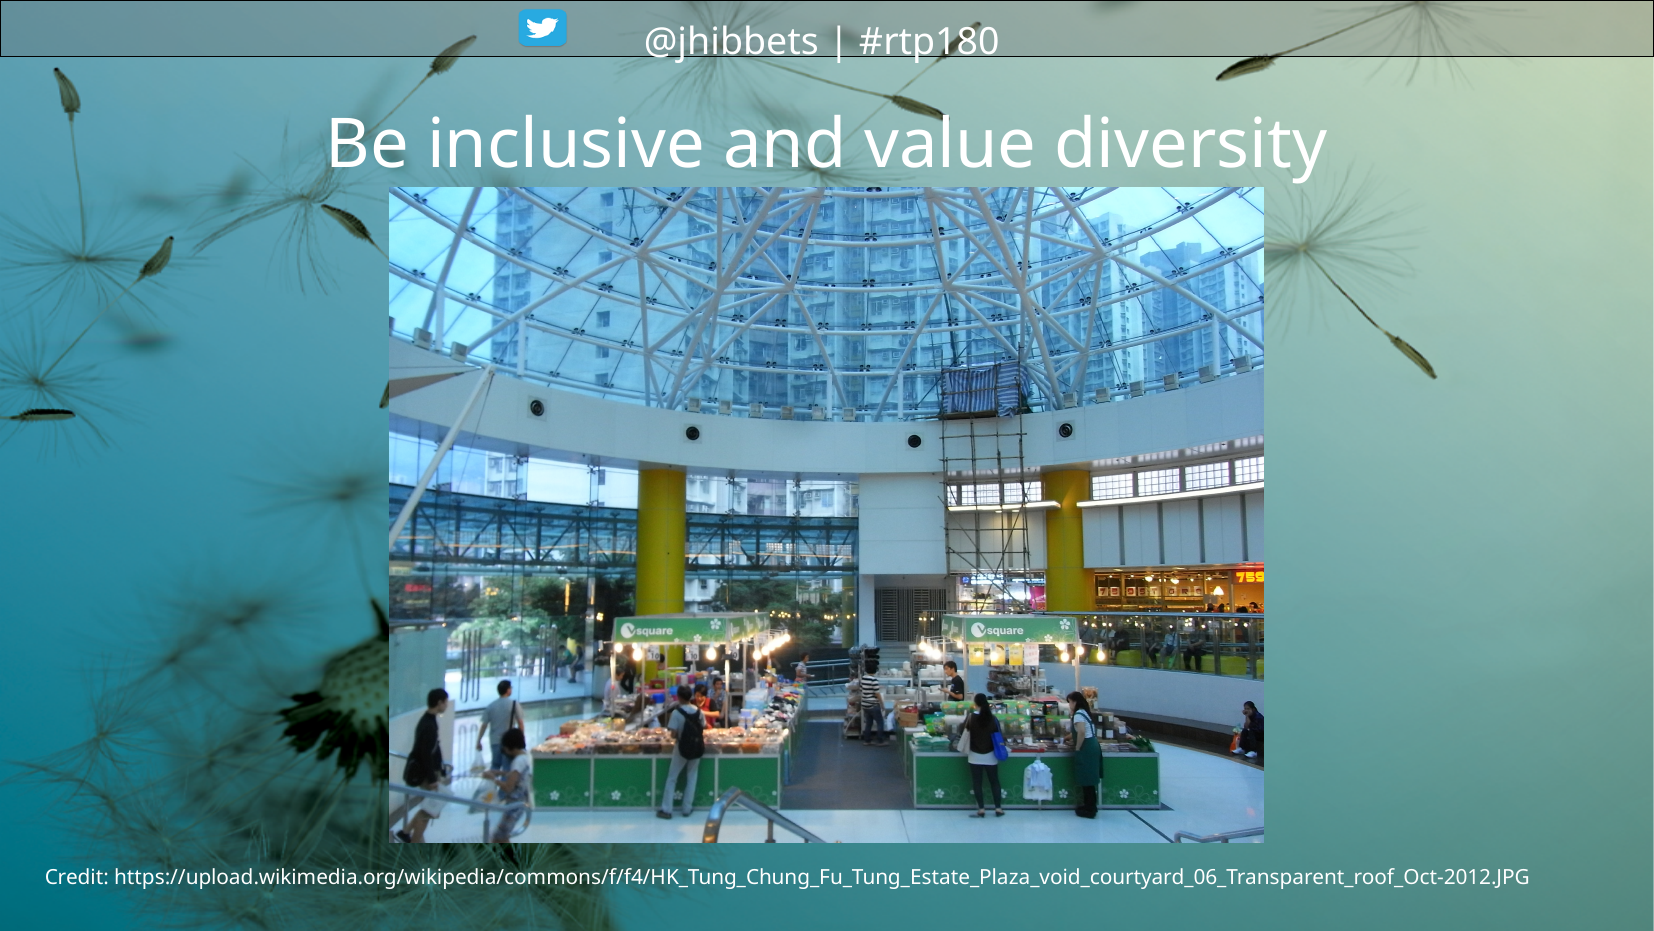

# Be inclusive and value diversity
Credit: https://upload.wikimedia.org/wikipedia/commons/f/f4/HK_Tung_Chung_Fu_Tung_Estate_Plaza_void_courtyard_06_Transparent_roof_Oct-2012.JPG